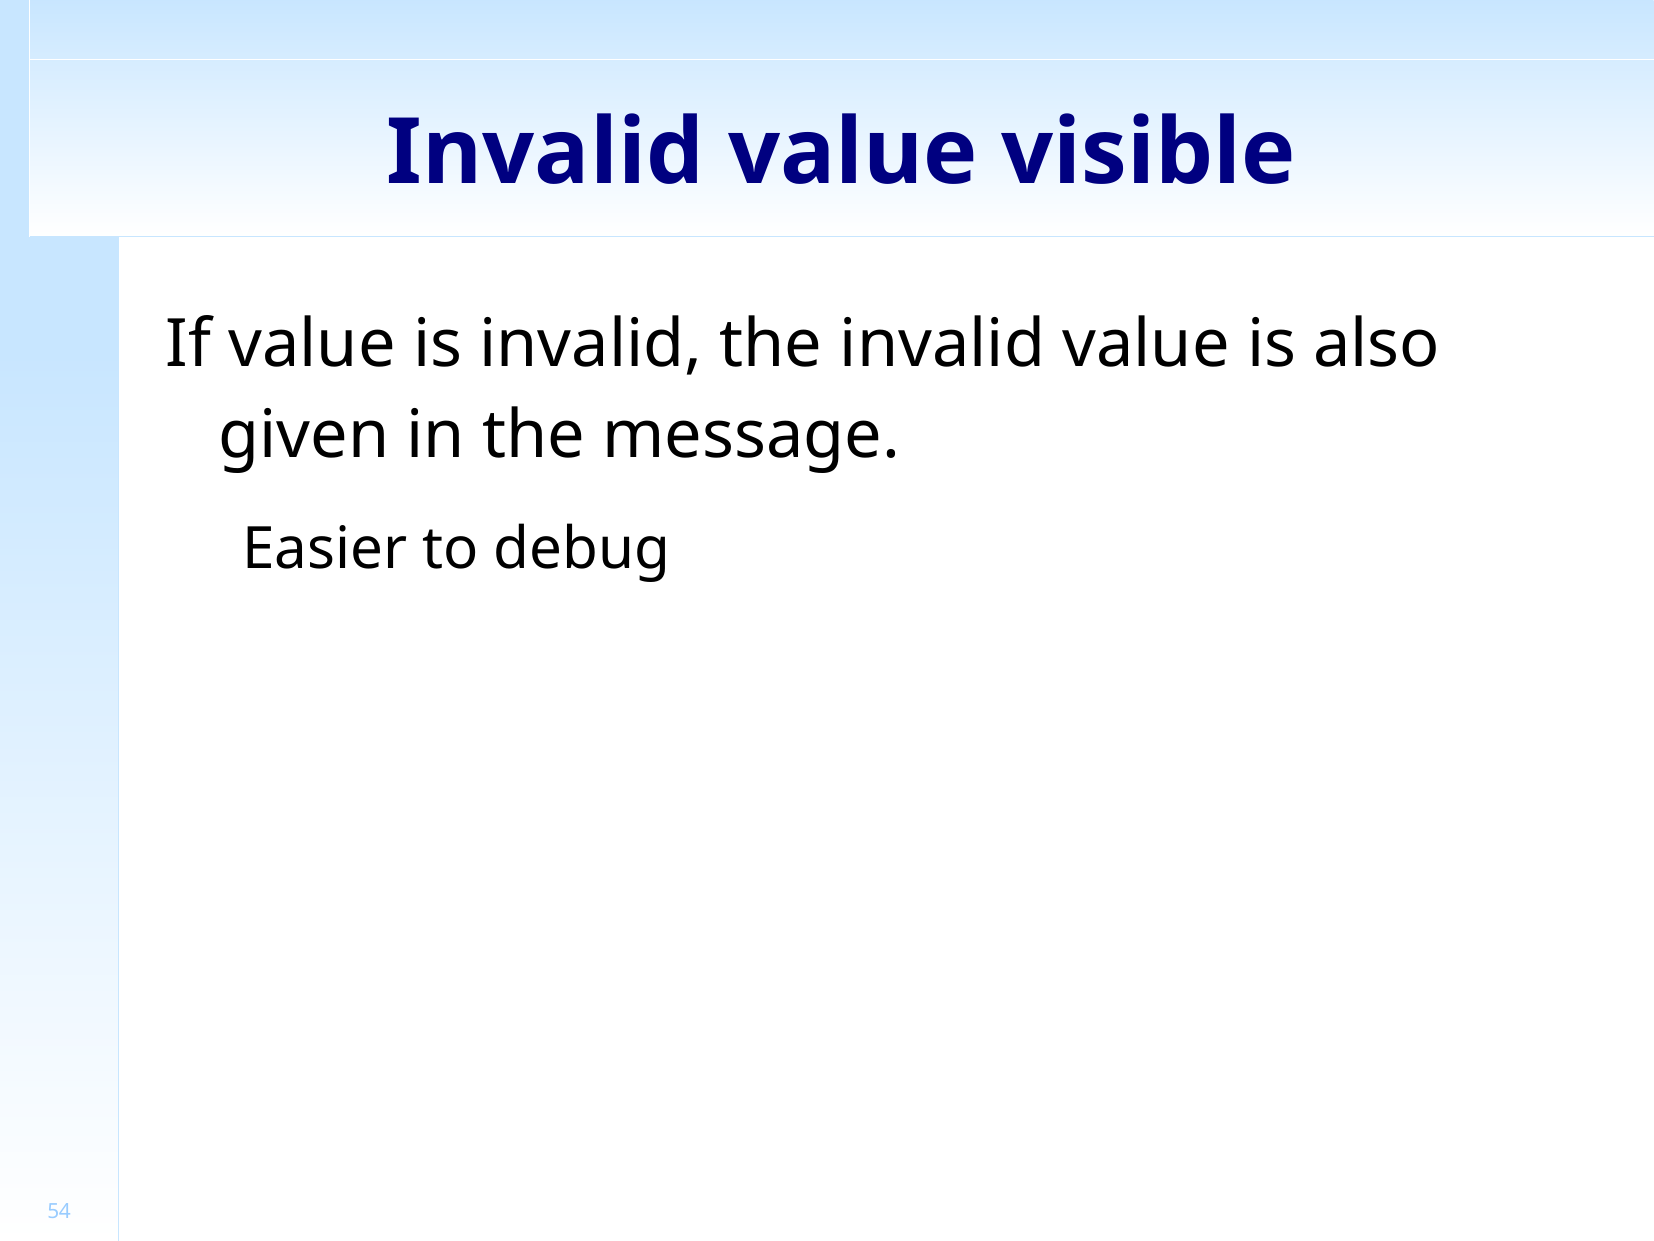

# Invalid value visible
If value is invalid, the invalid value is also given in the message.
Easier to debug